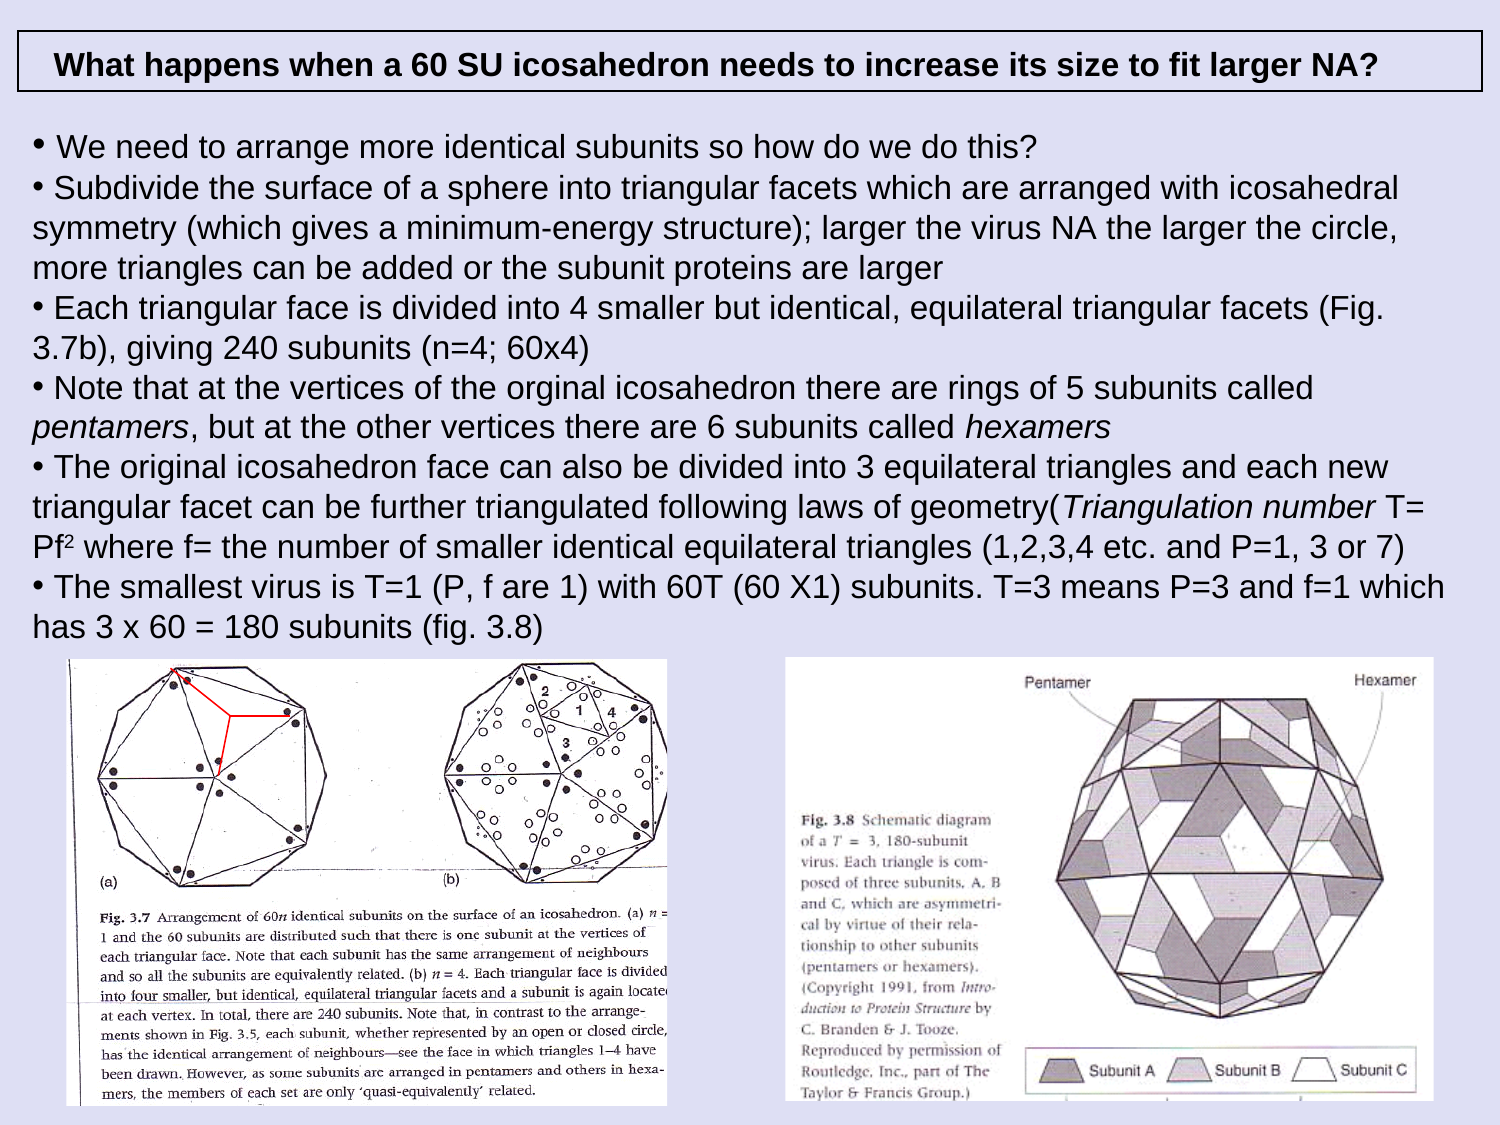

What happens when a 60 SU icosahedron needs to increase its size to fit larger NA?
 We need to arrange more identical subunits so how do we do this?
 Subdivide the surface of a sphere into triangular facets which are arranged with icosahedral symmetry (which gives a minimum-energy structure); larger the virus NA the larger the circle, more triangles can be added or the subunit proteins are larger
 Each triangular face is divided into 4 smaller but identical, equilateral triangular facets (Fig. 3.7b), giving 240 subunits (n=4; 60x4)
 Note that at the vertices of the orginal icosahedron there are rings of 5 subunits called pentamers, but at the other vertices there are 6 subunits called hexamers
 The original icosahedron face can also be divided into 3 equilateral triangles and each new triangular facet can be further triangulated following laws of geometry(Triangulation number T= Pf2 where f= the number of smaller identical equilateral triangles (1,2,3,4 etc. and P=1, 3 or 7)
 The smallest virus is T=1 (P, f are 1) with 60T (60 X1) subunits. T=3 means P=3 and f=1 which has 3 x 60 = 180 subunits (fig. 3.8)